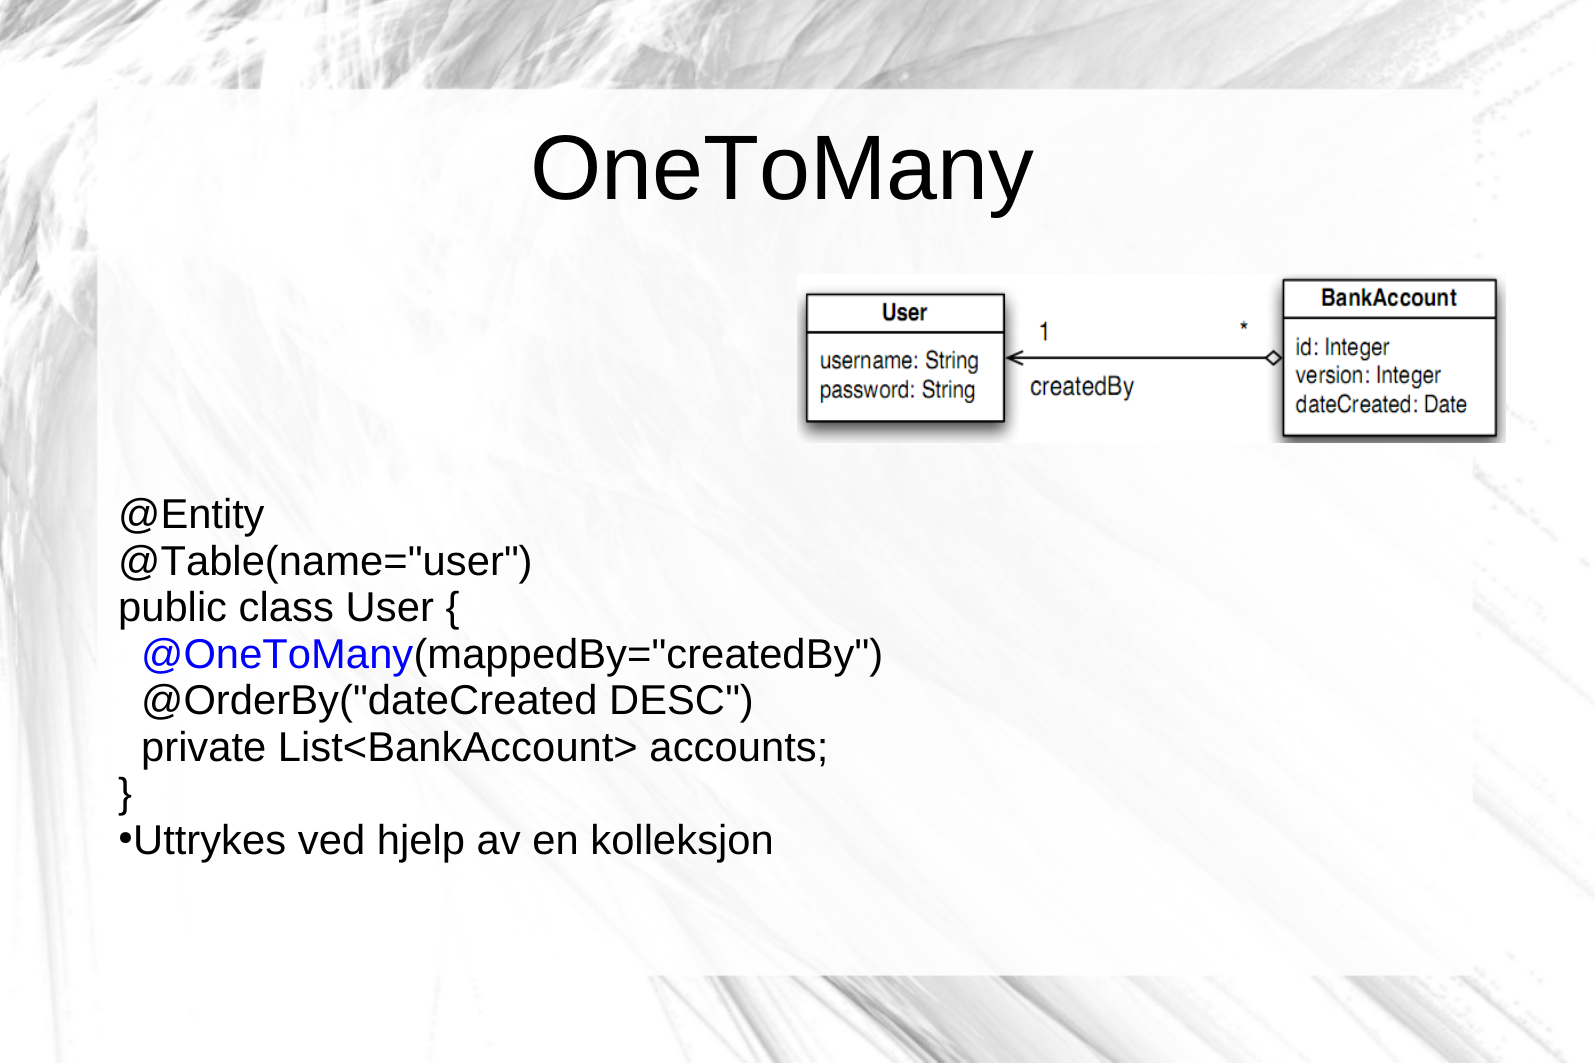

# OneToMany
@Entity
@Table(name="user")
public class User {
 @OneToMany(mappedBy="createdBy")
 @OrderBy("dateCreated DESC")
 private List<BankAccount> accounts;
}
Uttrykes ved hjelp av en kolleksjon